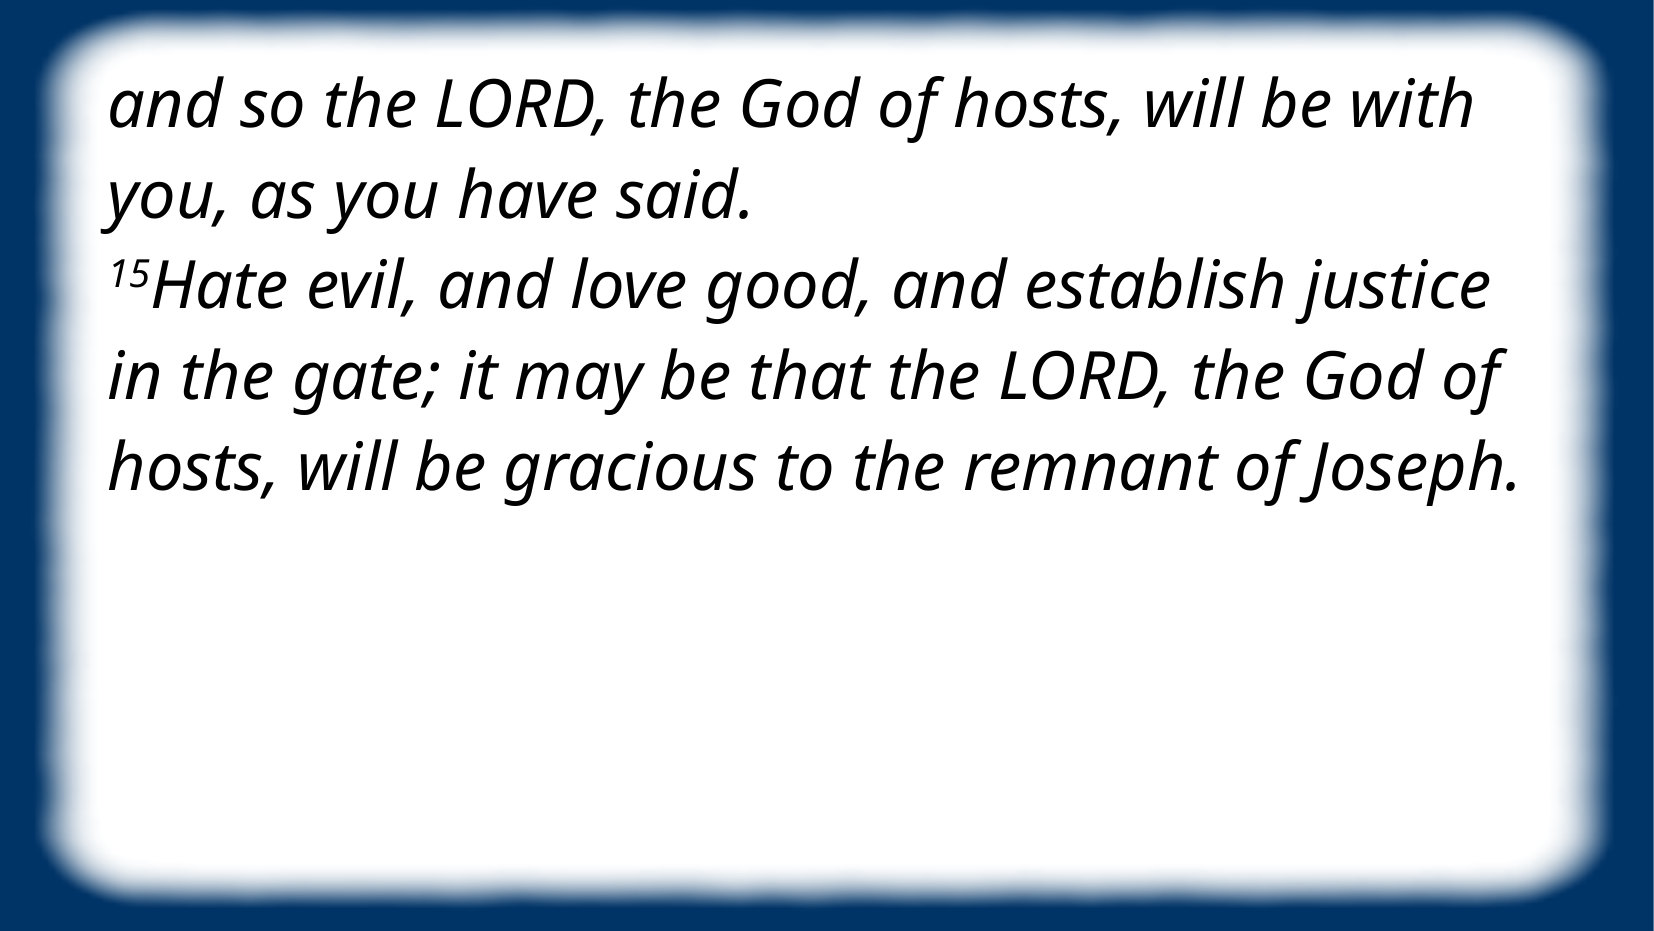

and so the LORD, the God of hosts, will be with you, as you have said.
15Hate evil, and love good, and establish justice in the gate; it may be that the LORD, the God of hosts, will be gracious to the remnant of Joseph.